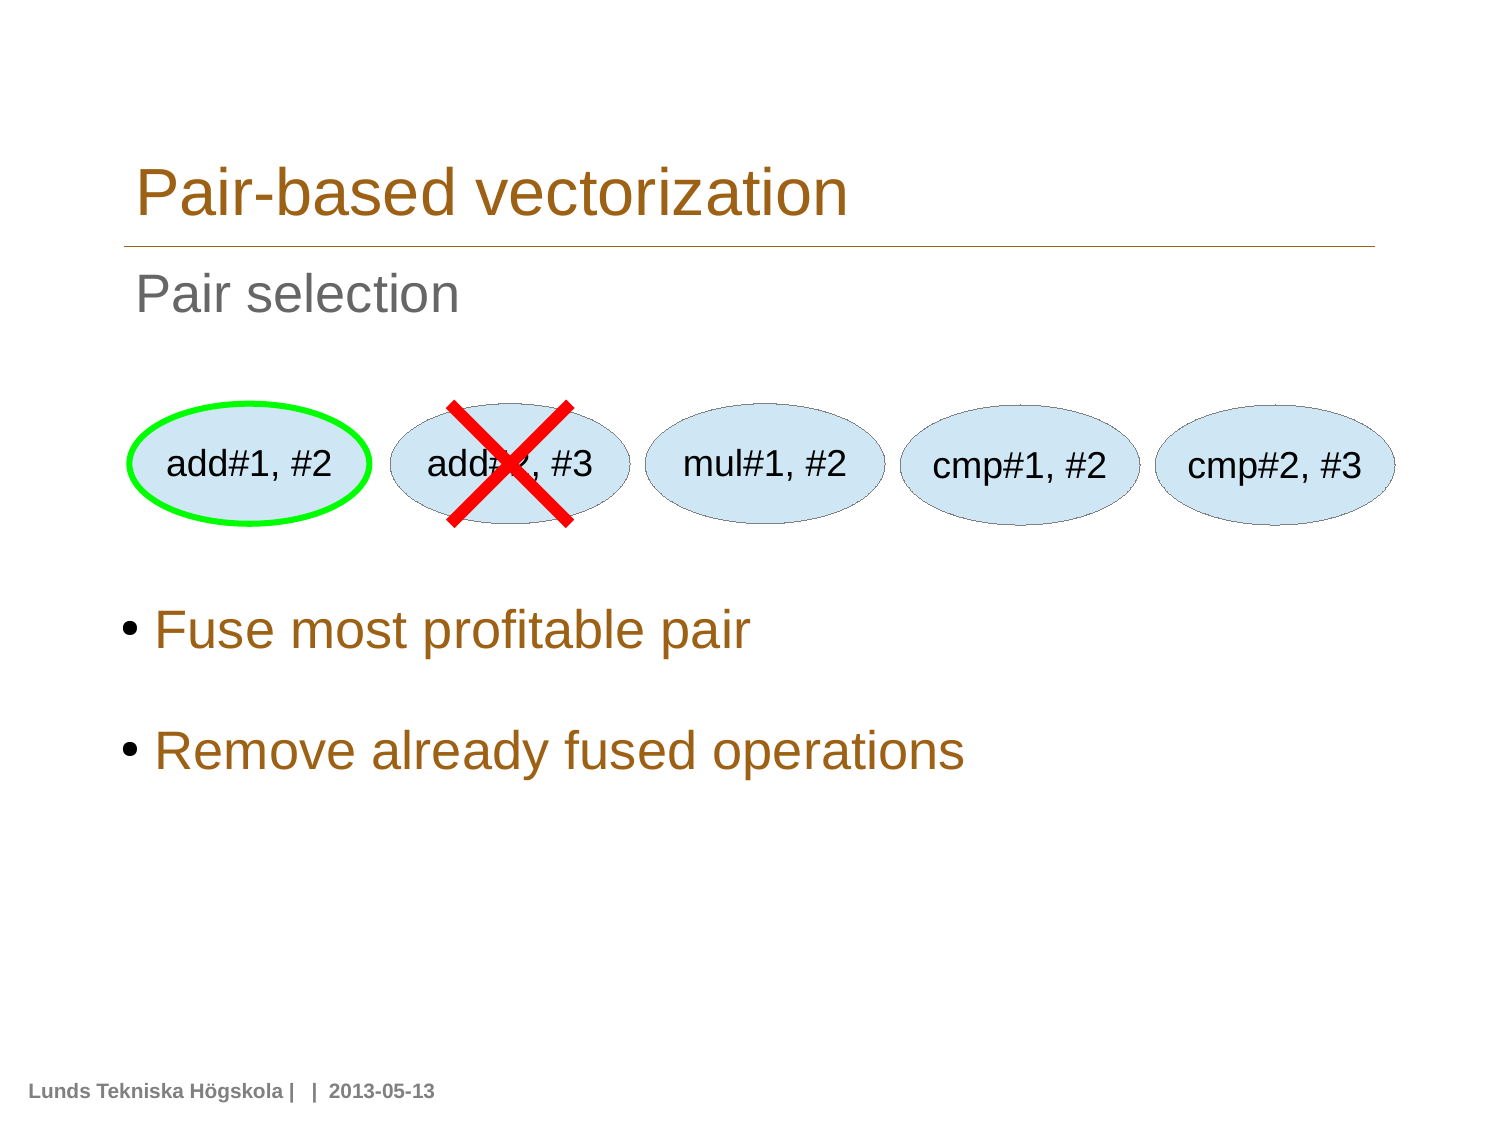

# Pair-based vectorization
Pair selection
add#1, #2
add#2, #3
mul#1, #2
cmp#1, #2
cmp#2, #3
 Fuse most profitable pair
 Remove already fused operations